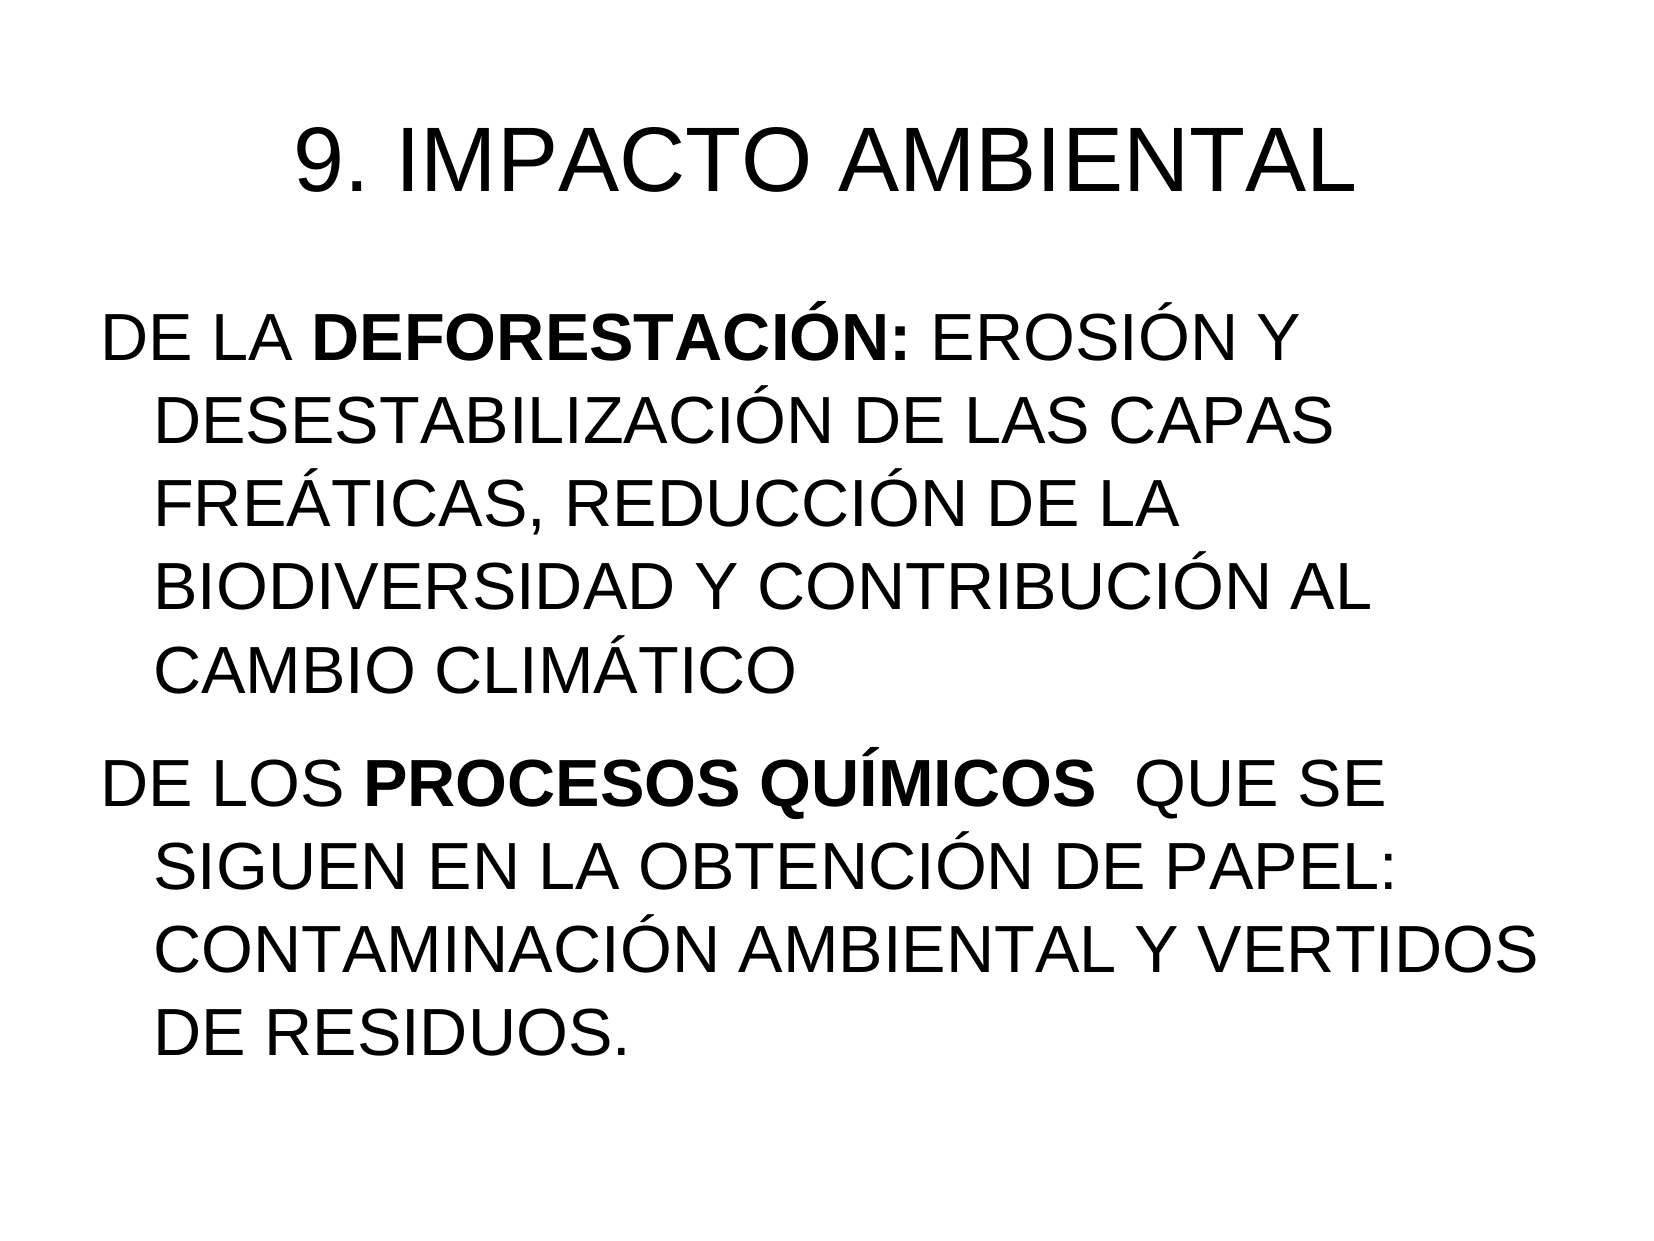

# 9. IMPACTO AMBIENTAL
DE LA DEFORESTACIÓN: EROSIÓN Y DESESTABILIZACIÓN DE LAS CAPAS FREÁTICAS, REDUCCIÓN DE LA BIODIVERSIDAD Y CONTRIBUCIÓN AL CAMBIO CLIMÁTICO
DE LOS PROCESOS QUÍMICOS QUE SE SIGUEN EN LA OBTENCIÓN DE PAPEL: CONTAMINACIÓN AMBIENTAL Y VERTIDOS DE RESIDUOS.